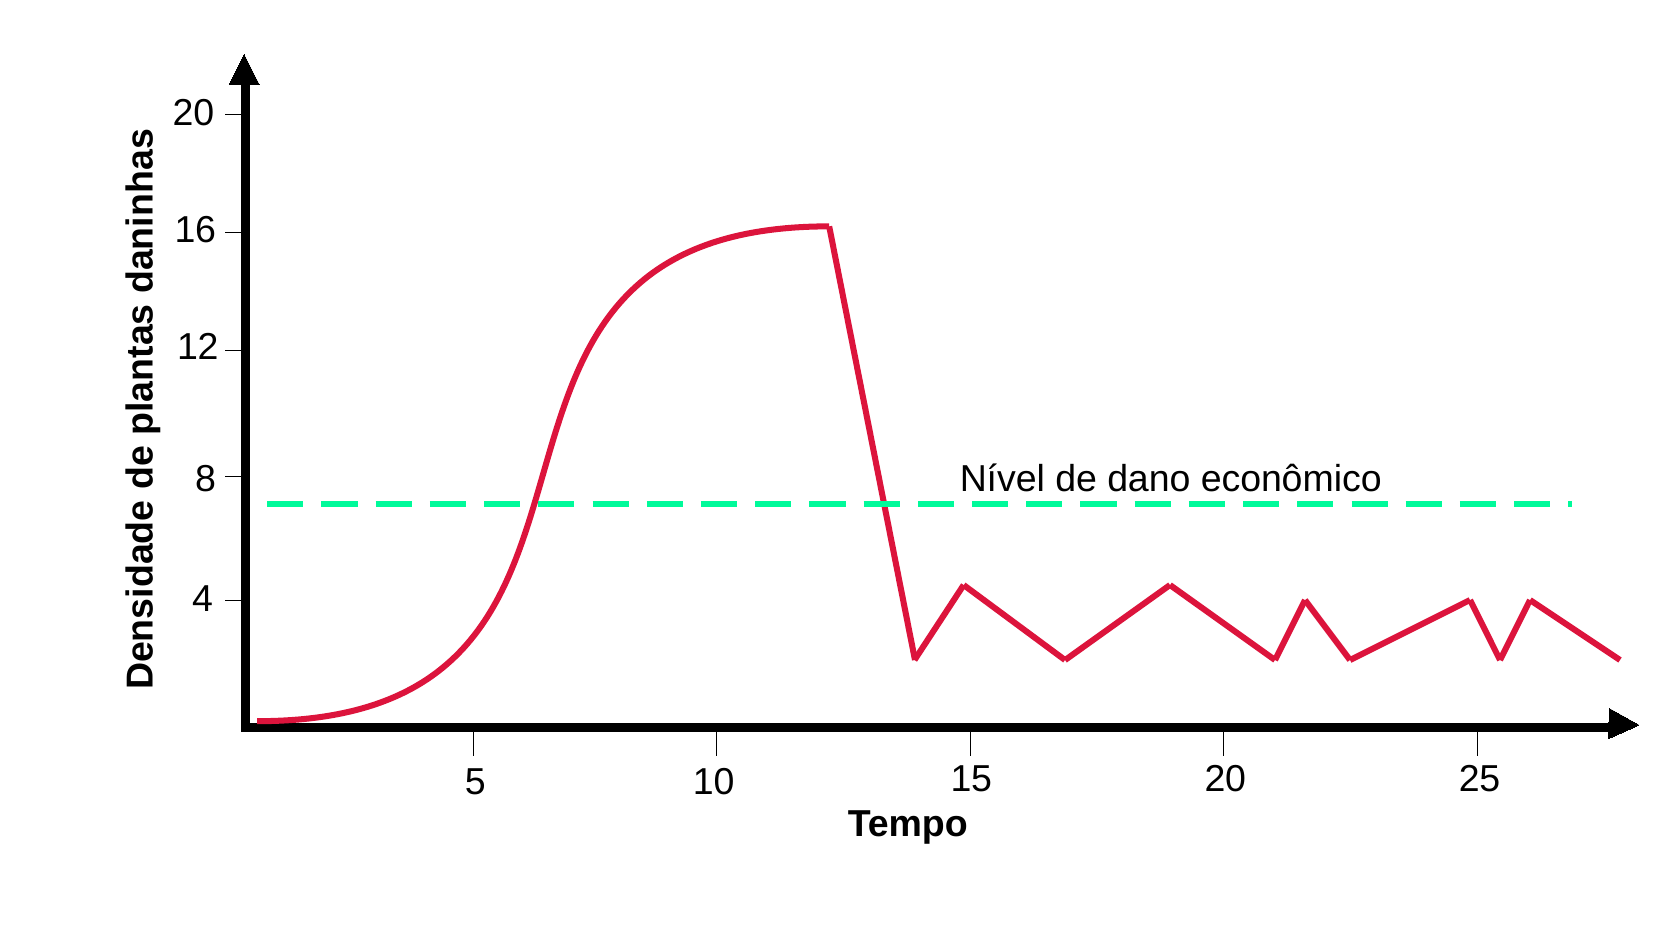

20
16
12
Densidade de plantas daninhas
8
Nível de dano econômico
4
15
20
25
5
10
Tempo